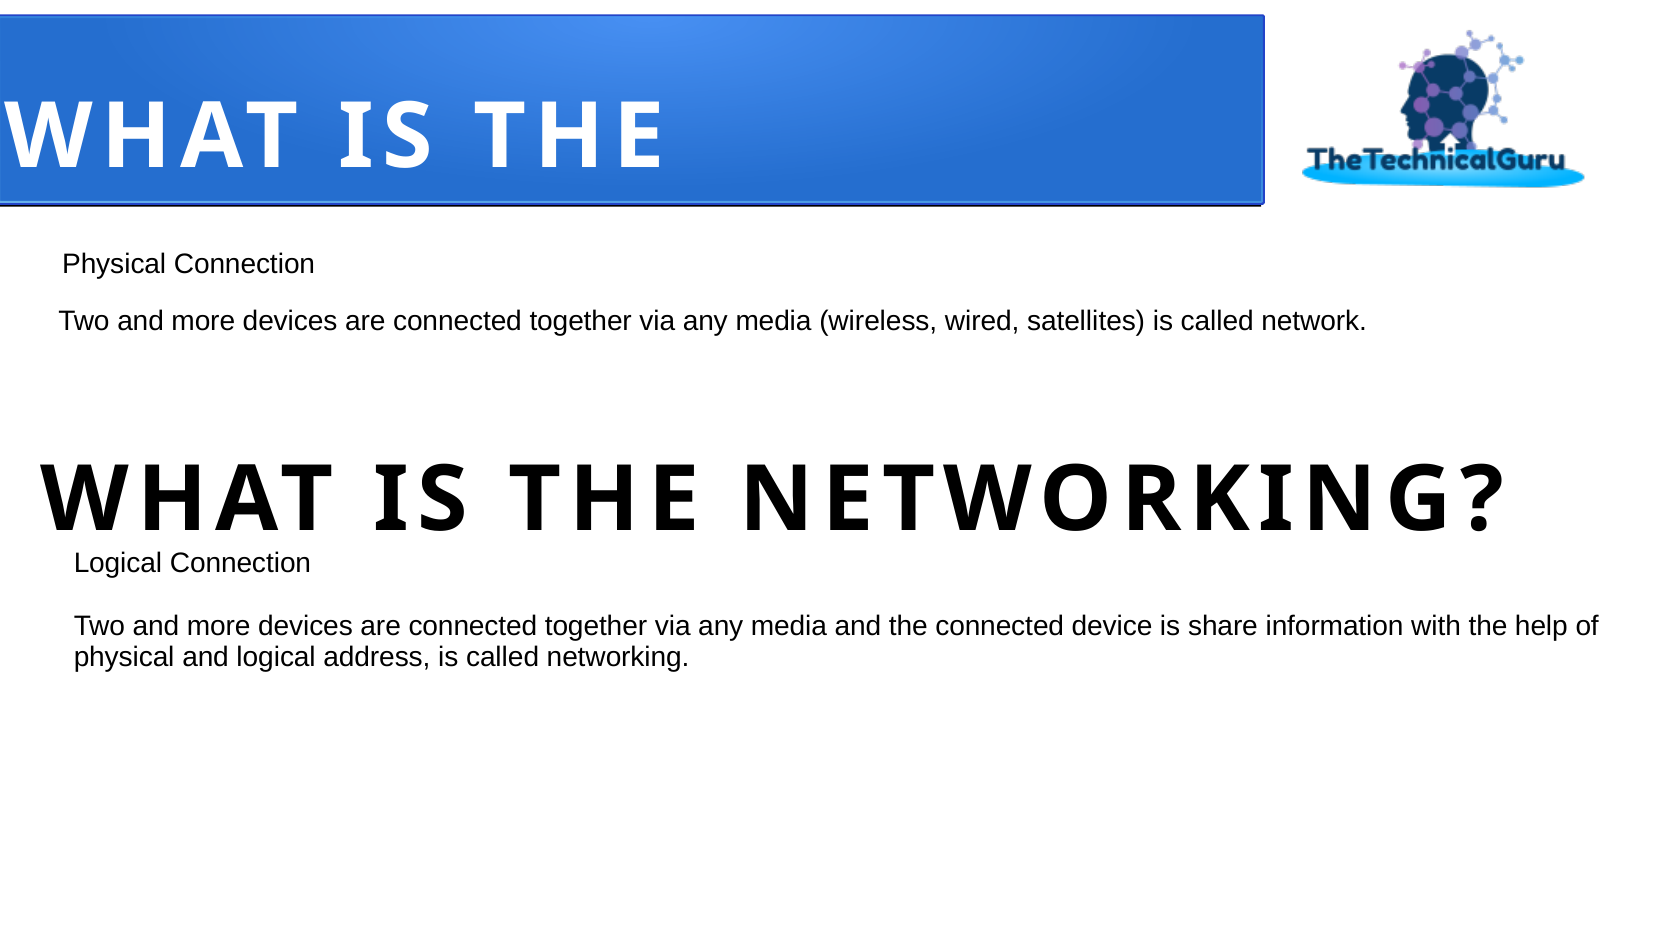

WHAT IS THE NETWORK?
Physical Connection
Two and more devices are connected together via any media (wireless, wired, satellites) is called network.
WHAT IS THE NETWORKING?
Logical Connection
Two and more devices are connected together via any media and the connected device is share information with the help of physical and logical address, is called networking.